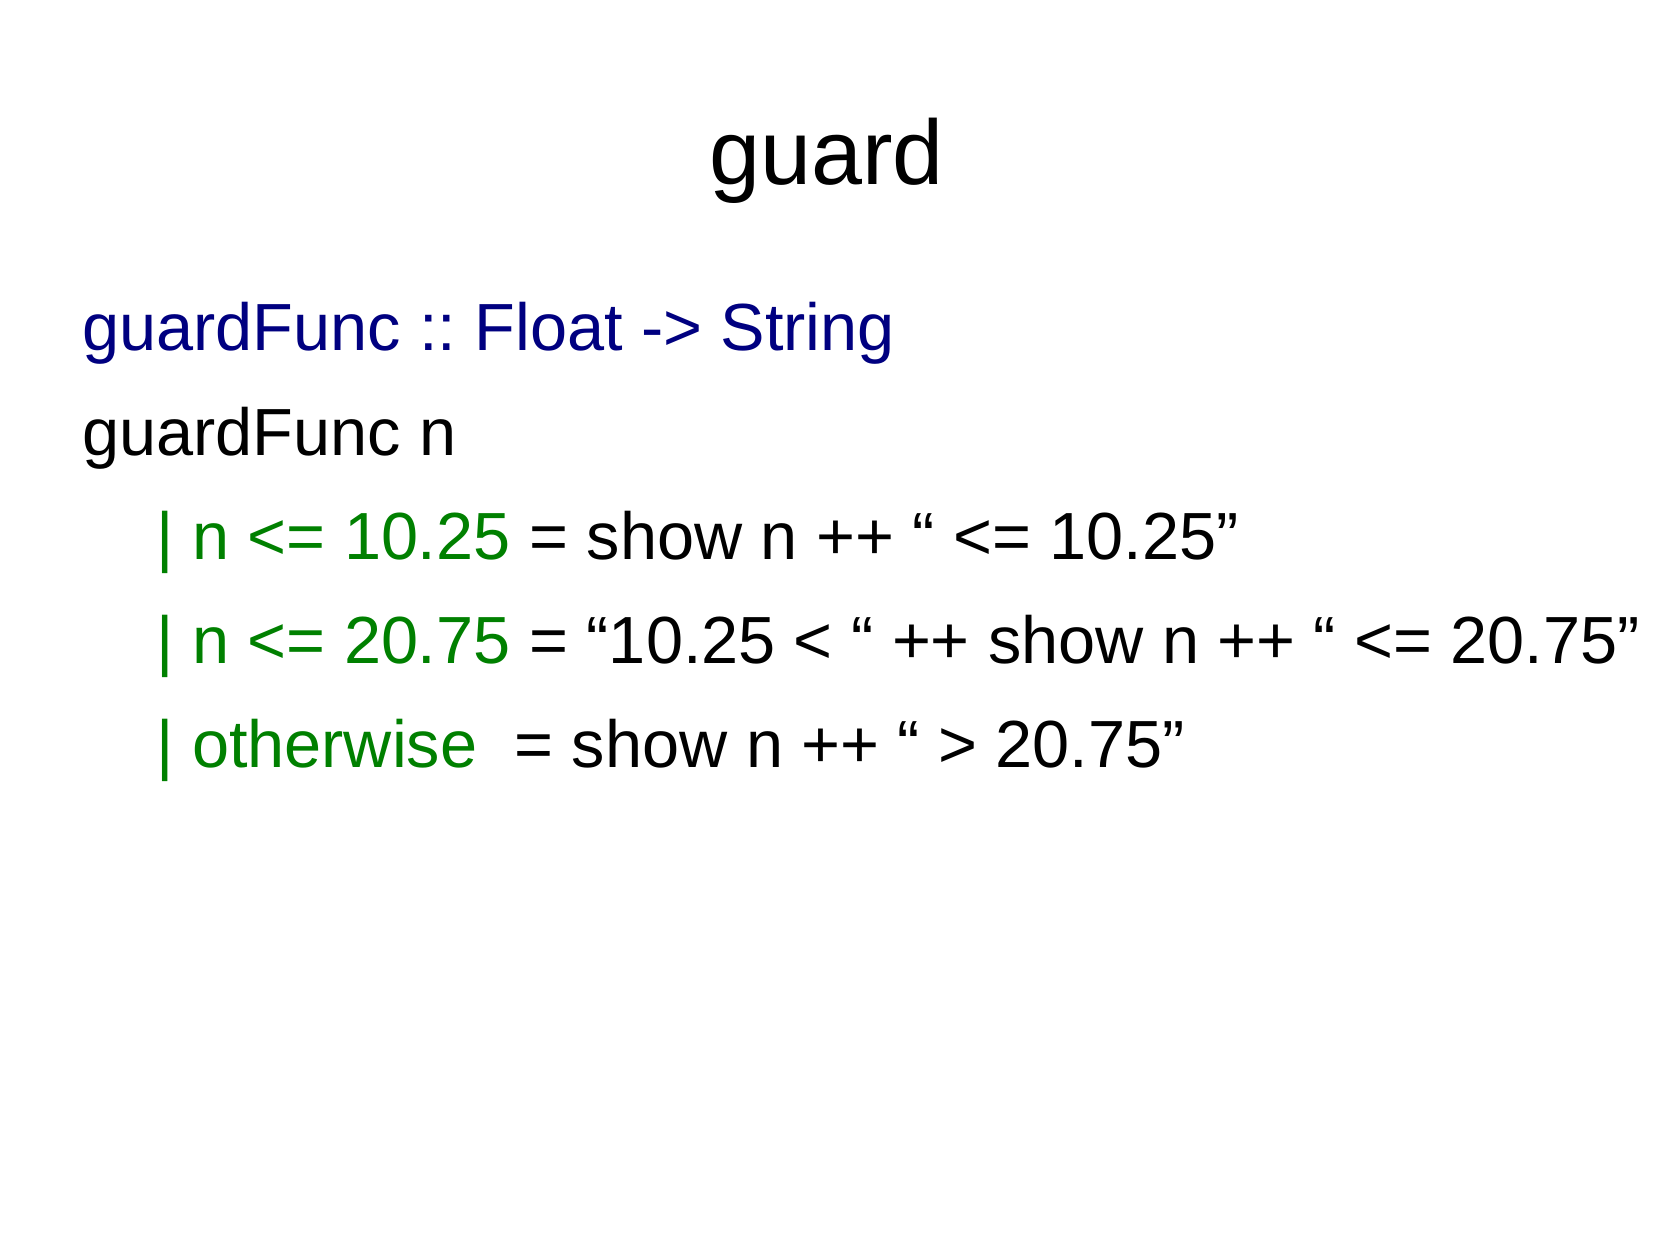

# guard
guardFunc :: Float -> String
guardFunc n
 | n <= 10.25 = show n ++ “ <= 10.25”
 | n <= 20.75 = “10.25 < “ ++ show n ++ “ <= 20.75”
 | otherwise = show n ++ “ > 20.75”